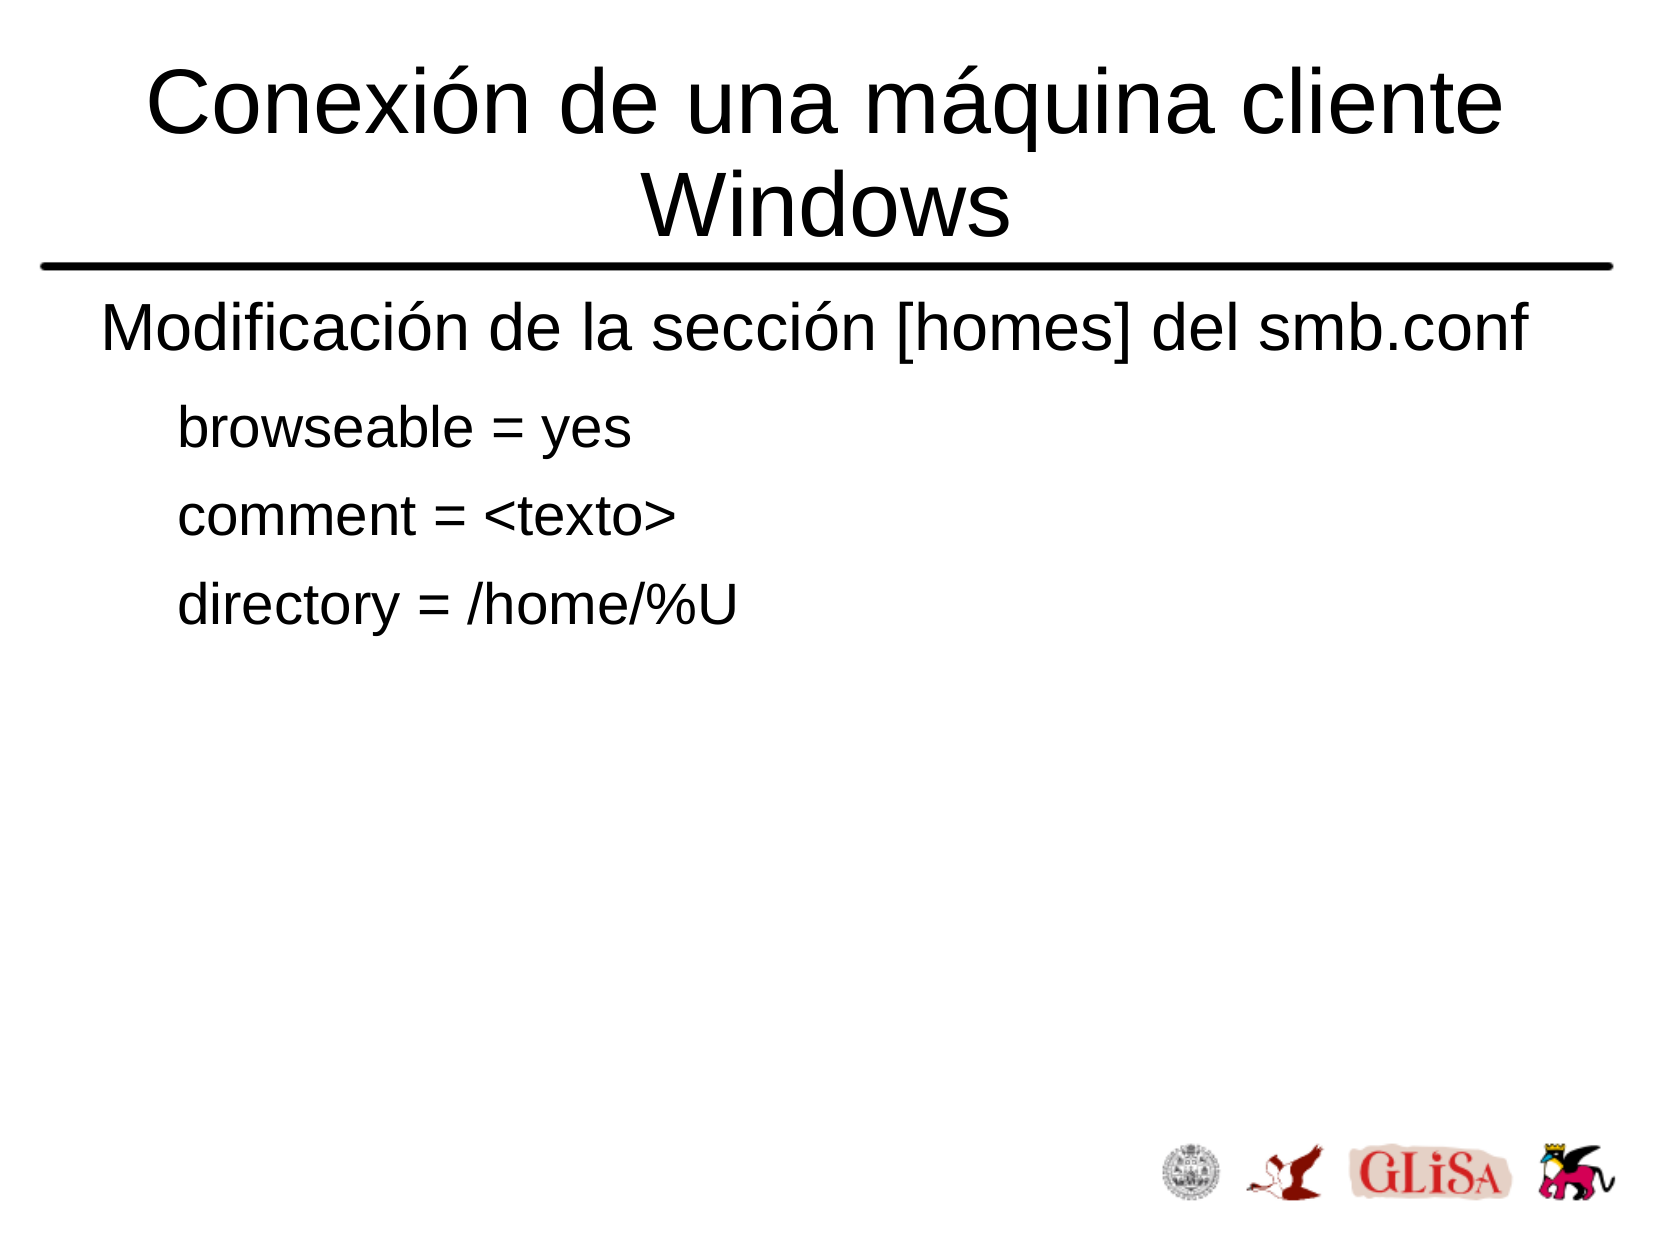

# Conexión de una máquina cliente Windows
Modificación de la sección [homes] del smb.conf
browseable = yes
comment = <texto>
directory = /home/%U